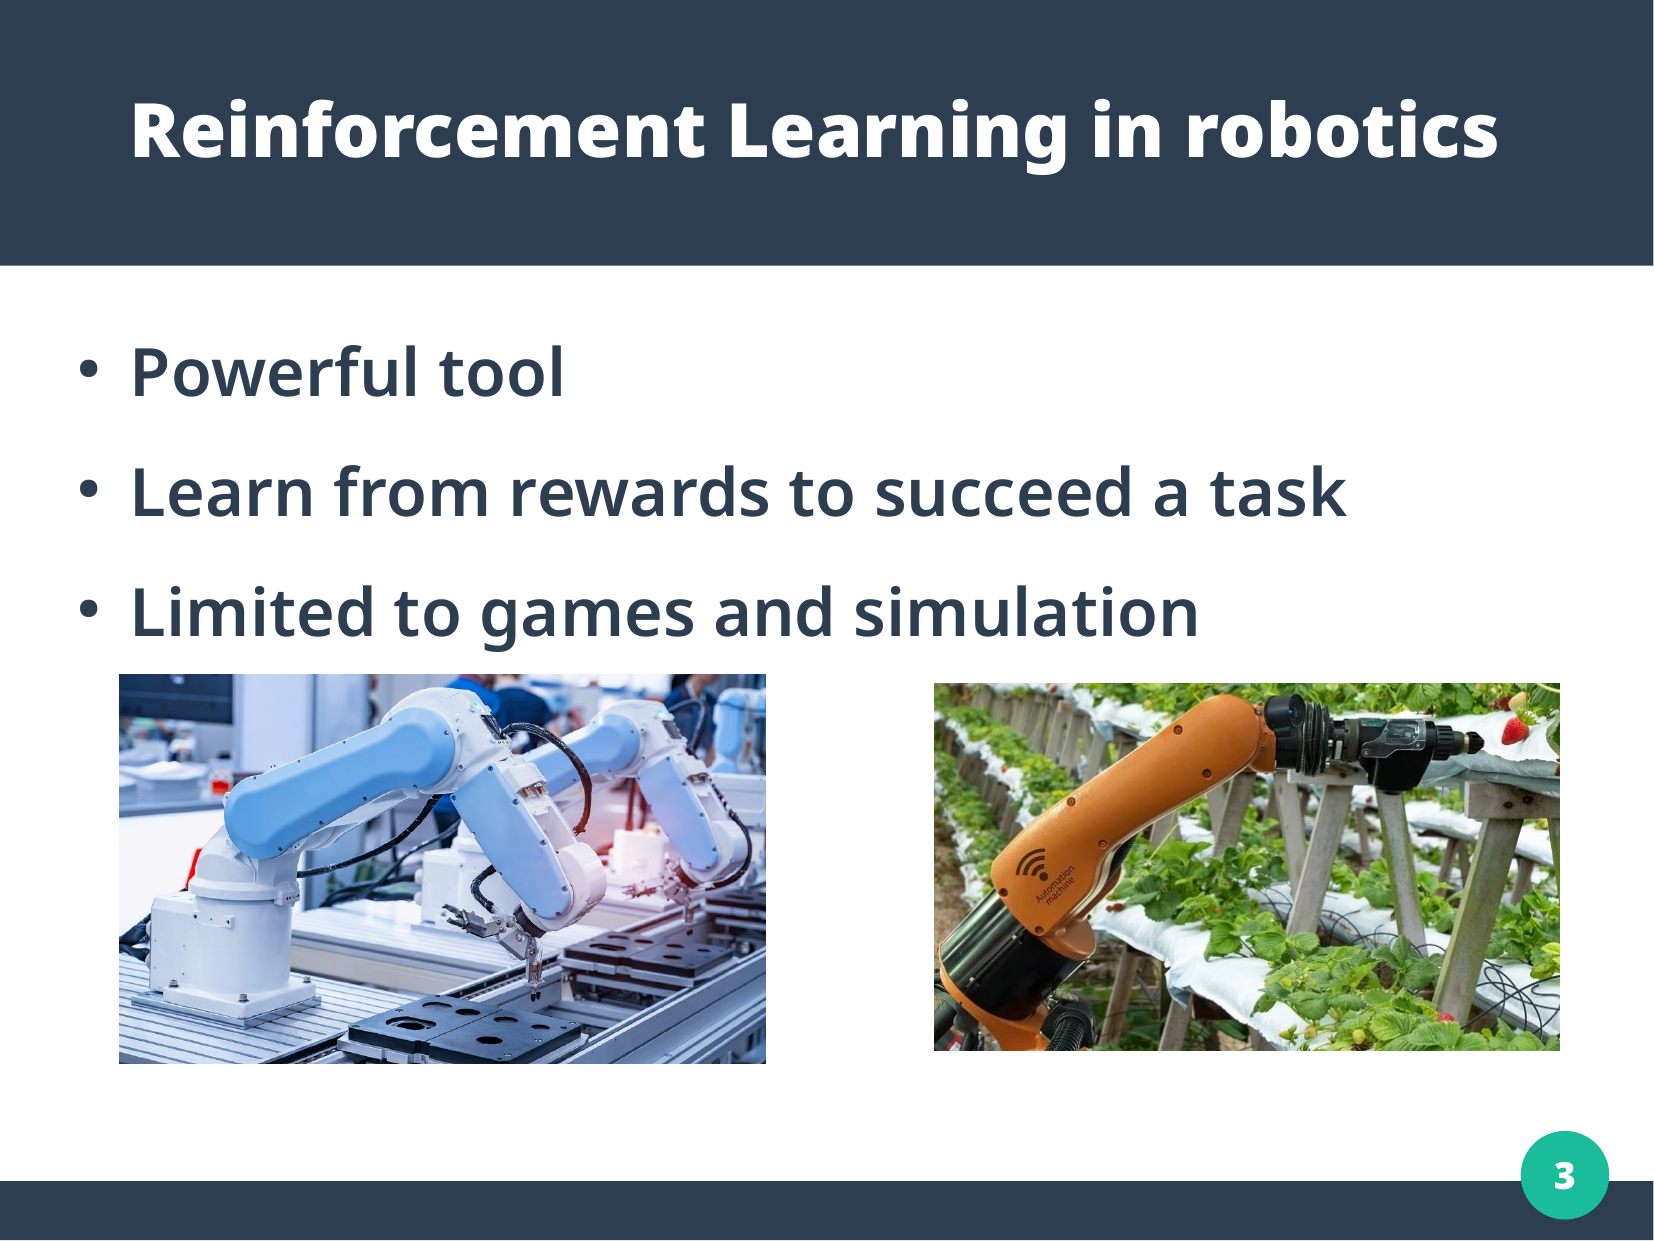

# Reinforcement Learning in robotics
Powerful tool
Learn from rewards to succeed a task
Limited to games and simulation
3